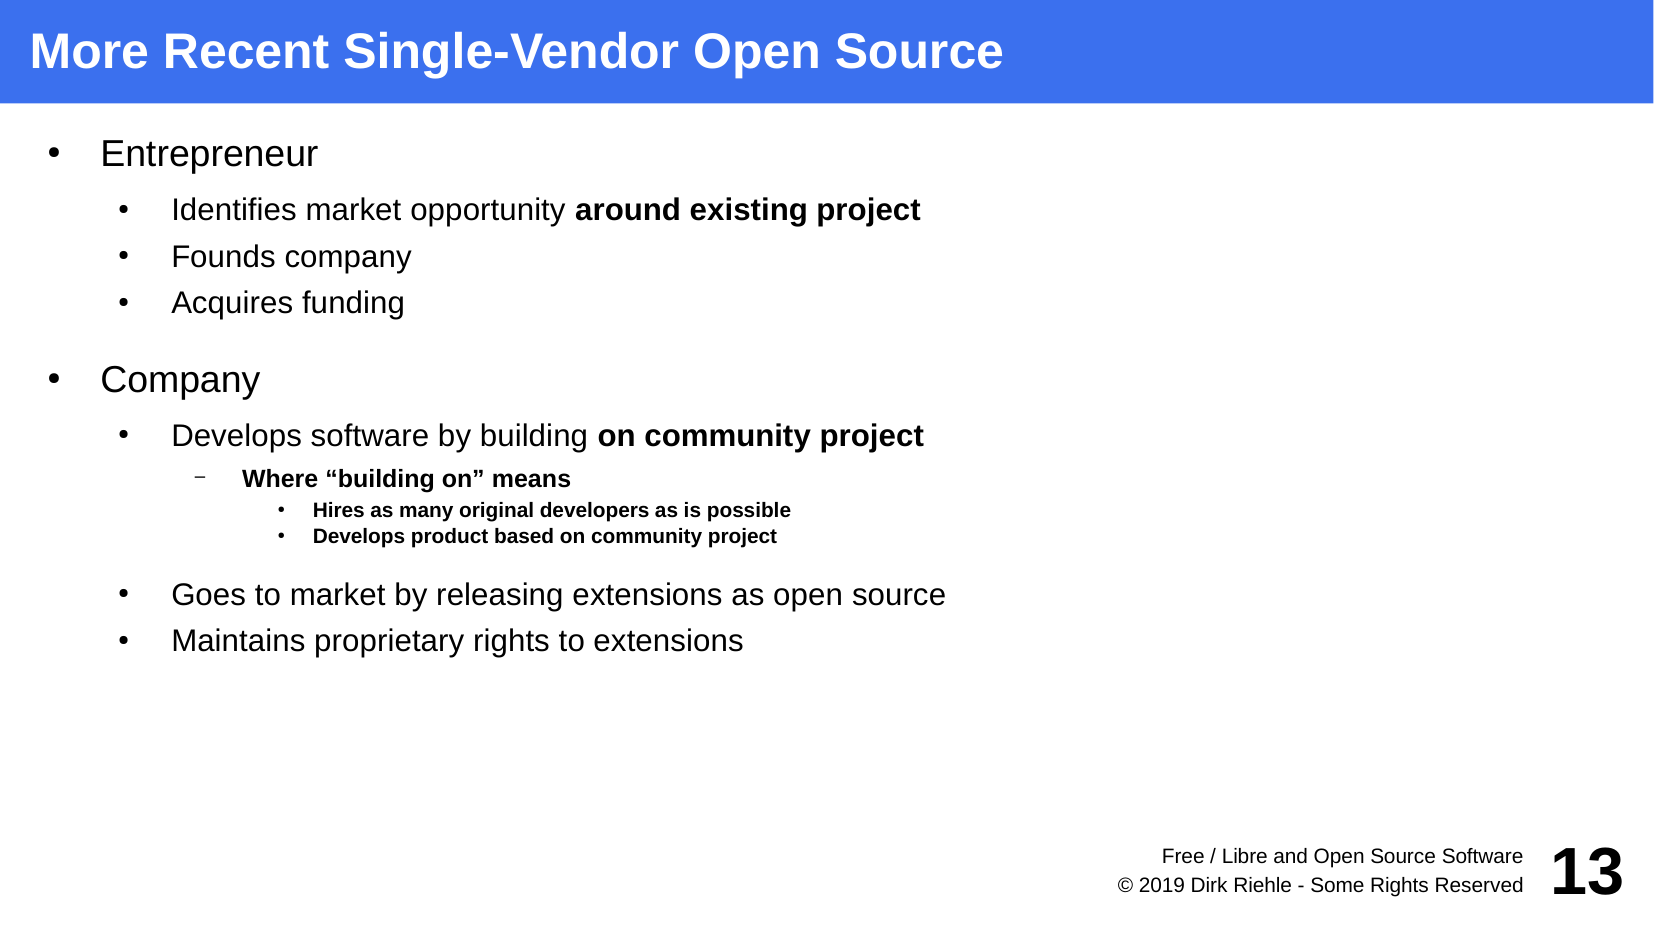

# More Recent Single-Vendor Open Source
Entrepreneur
Identifies market opportunity around existing project
Founds company
Acquires funding
Company
Develops software by building on community project
Where “building on” means
Hires as many original developers as is possible
Develops product based on community project
Goes to market by releasing extensions as open source
Maintains proprietary rights to extensions
Free / Libre and Open Source Software
13
© 2019 Dirk Riehle - Some Rights Reserved